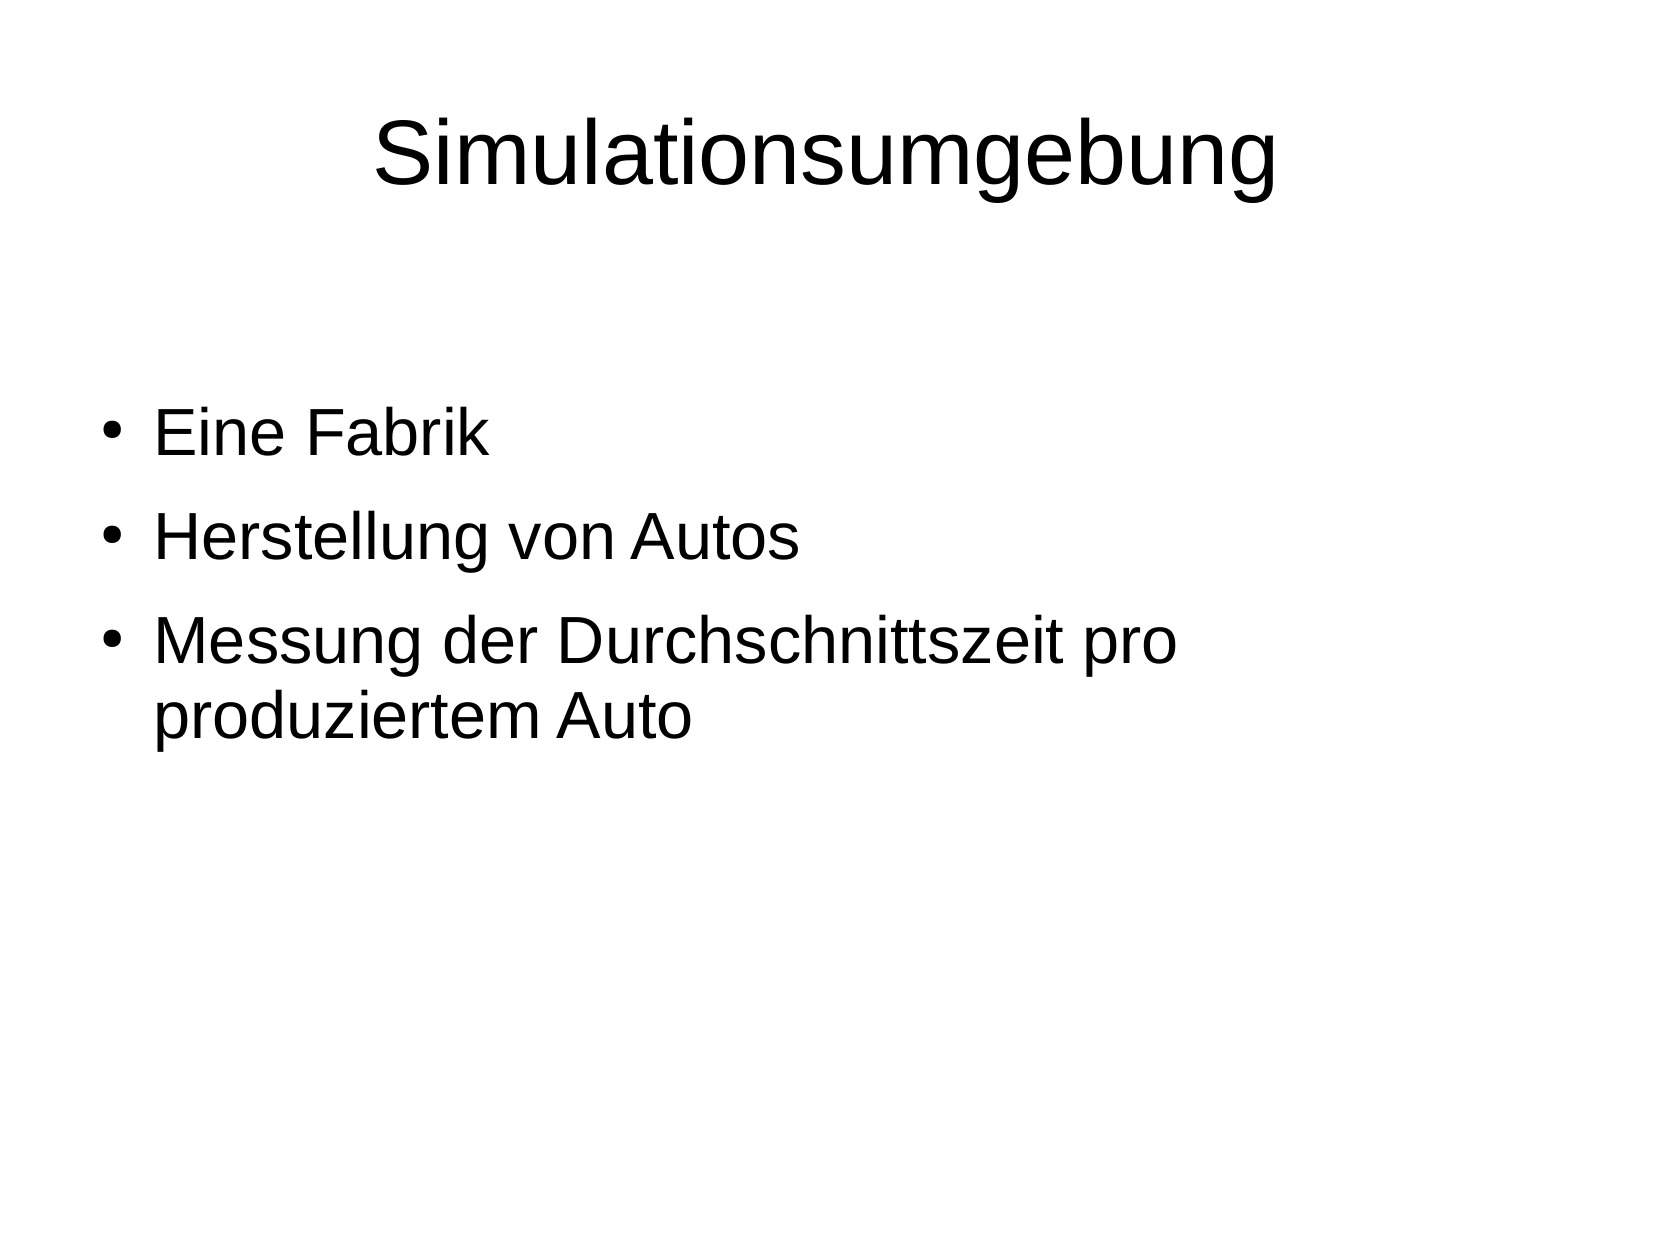

# Simulationsumgebung
Eine Fabrik
Herstellung von Autos
Messung der Durchschnittszeit pro produziertem Auto